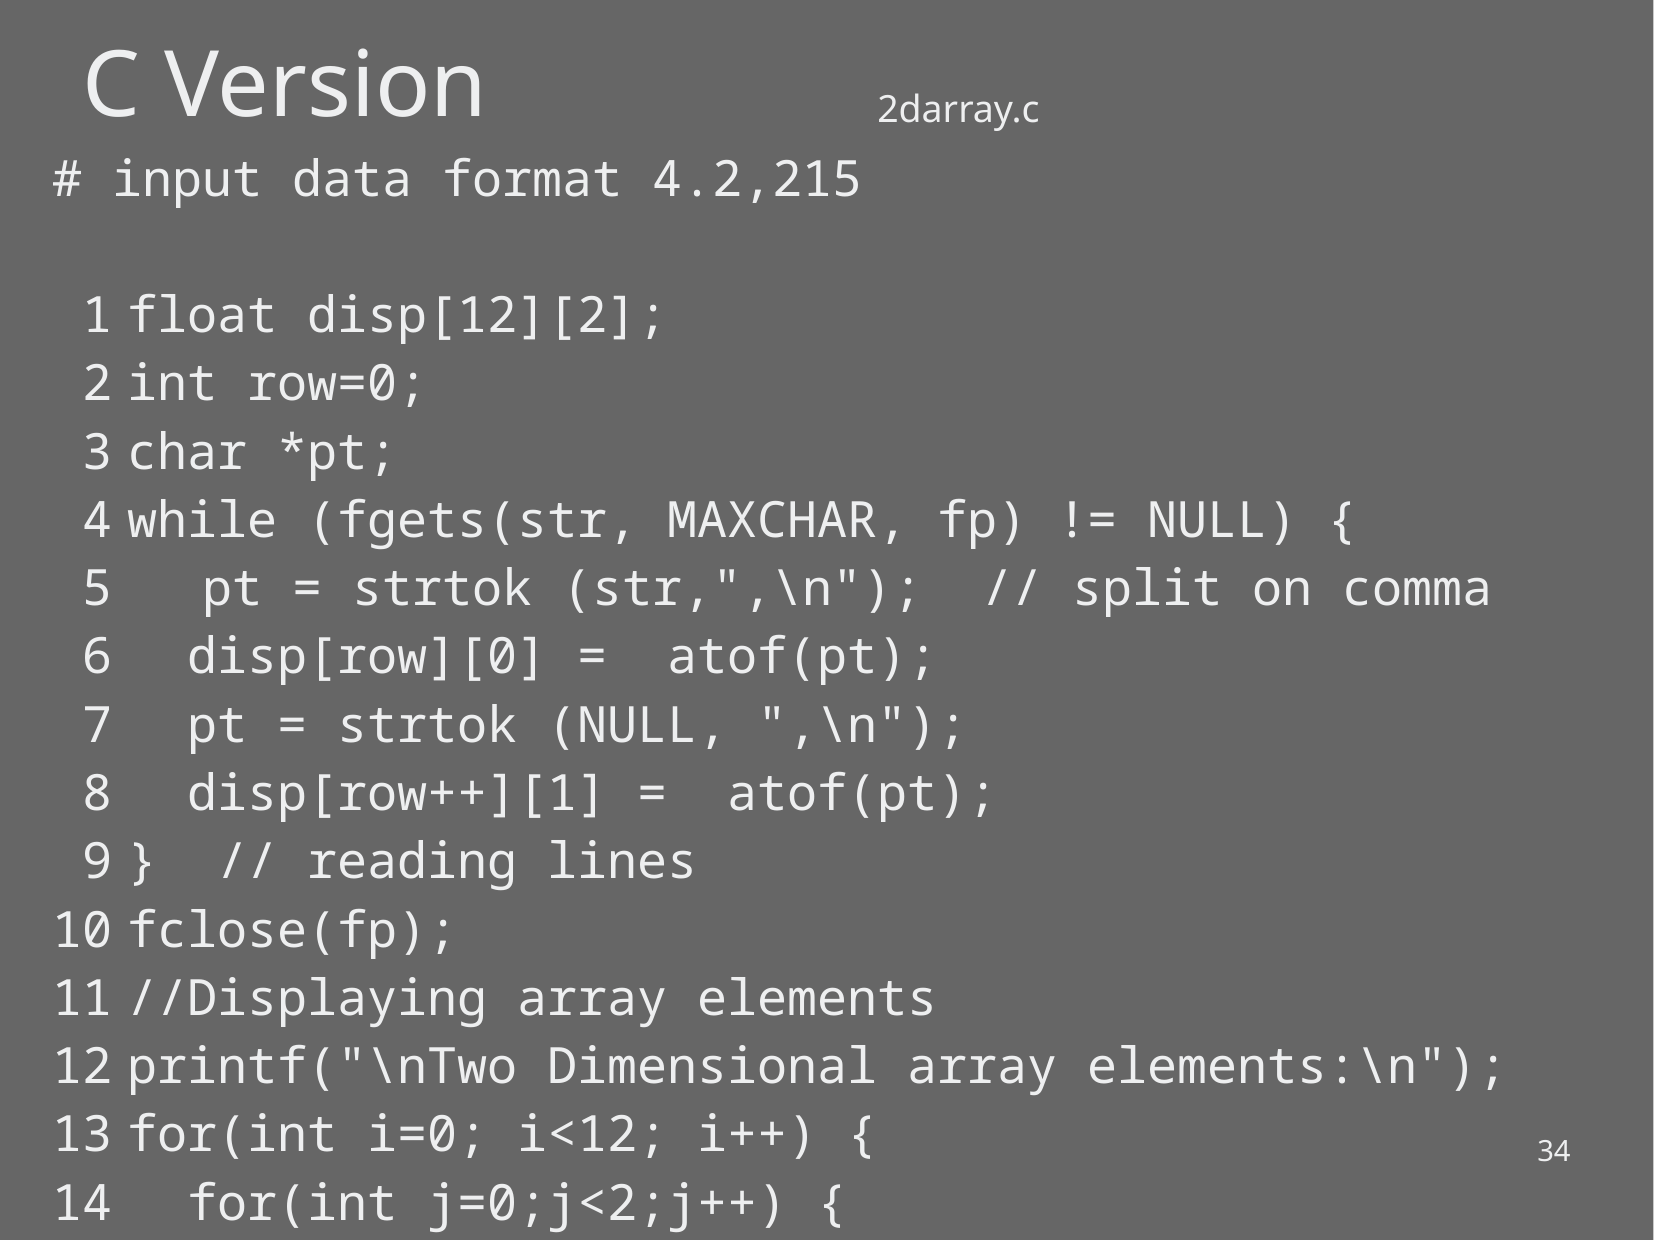

# C Version
2darray.c
# input data format 4.2,215
 1	float disp[12][2];
 2	int row=0;
 3	char *pt;
 4	while (fgets(str, MAXCHAR, fp) != NULL) {
 5 	pt = strtok (str,",\n"); // split on comma
 6	 disp[row][0] = atof(pt);
 7	 pt = strtok (NULL, ",\n");
 8	 disp[row++][1] = atof(pt);
 9	} // reading lines
10	fclose(fp);
11	//Displaying array elements
12	printf("\nTwo Dimensional array elements:\n");
13	for(int i=0; i<12; i++) {
14	 for(int j=0;j<2;j++) {
15	 printf("disp[%d][%d] = :%5.1f:\n",
 i,j,disp[i][j]);
16	 }
17	}
34